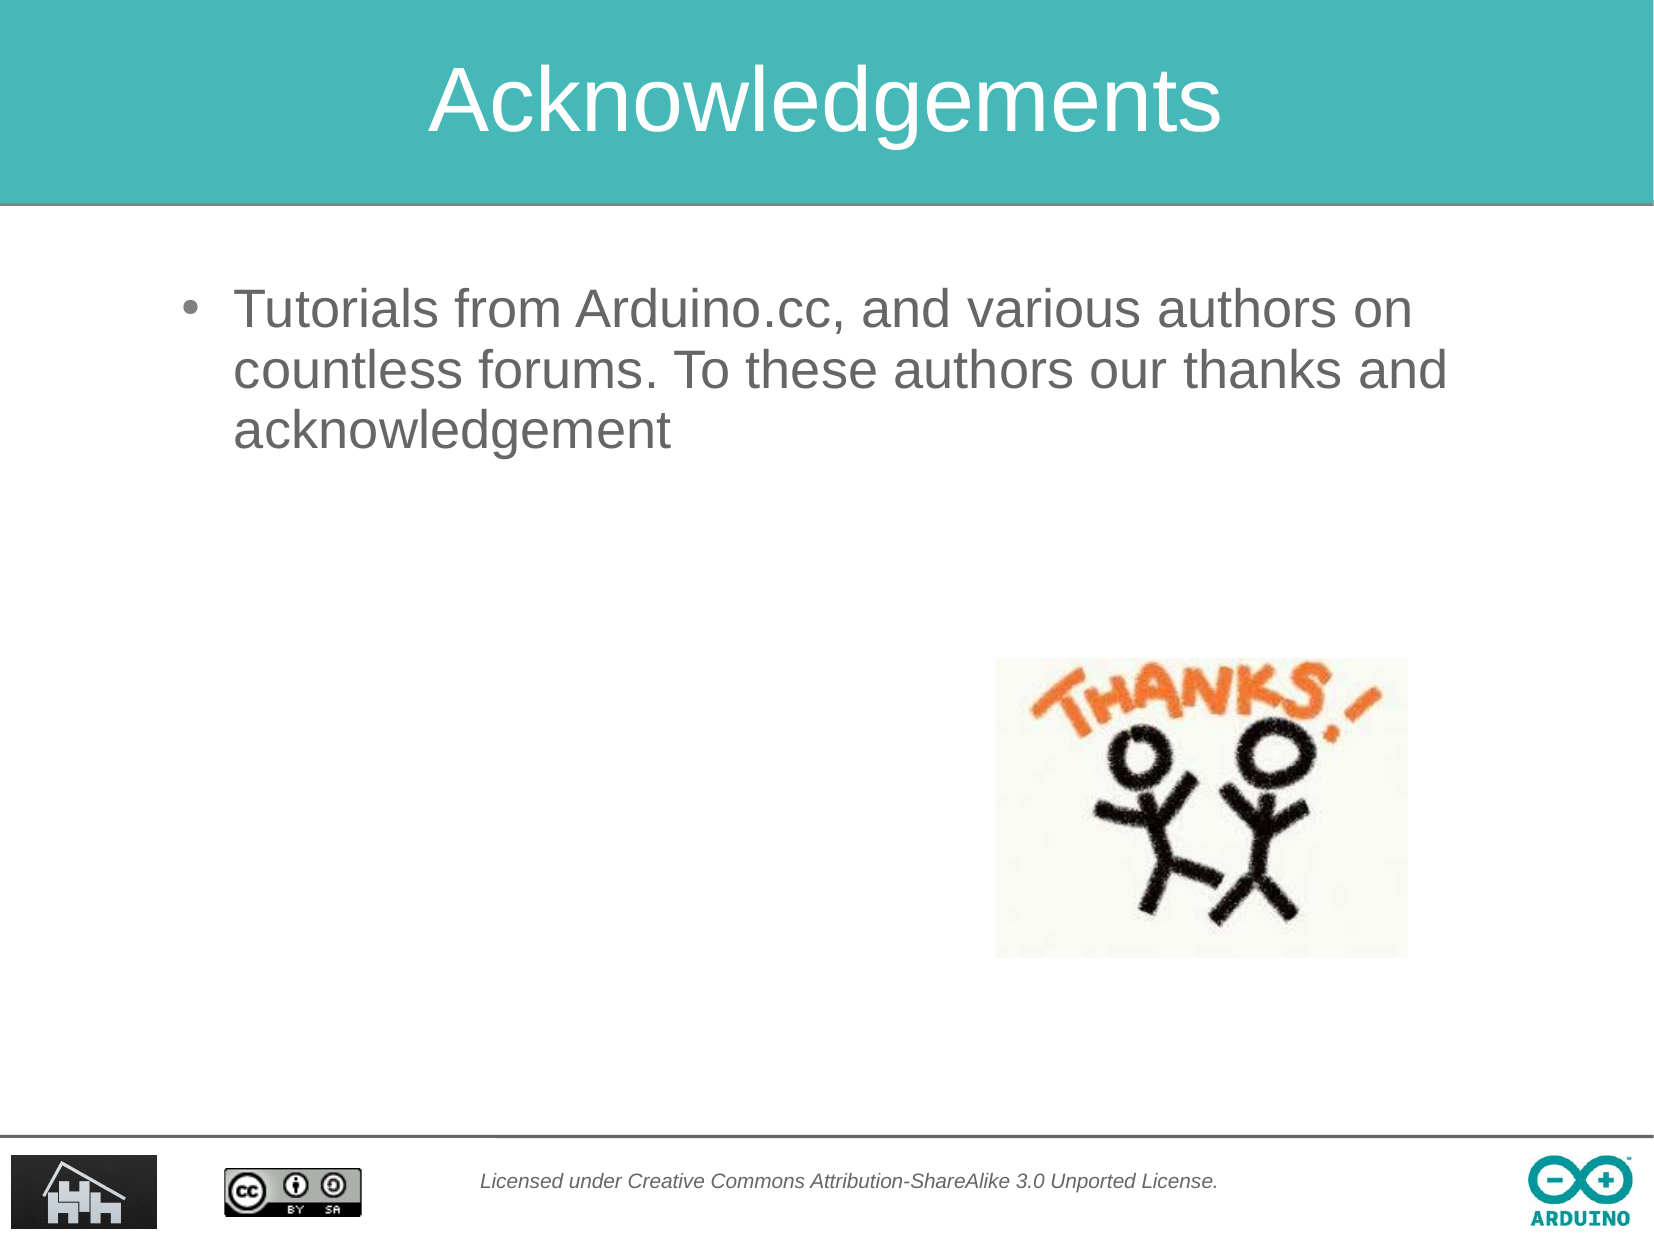

# Acknowledgements
Tutorials from Arduino.cc, and various authors on countless forums. To these authors our thanks and acknowledgement